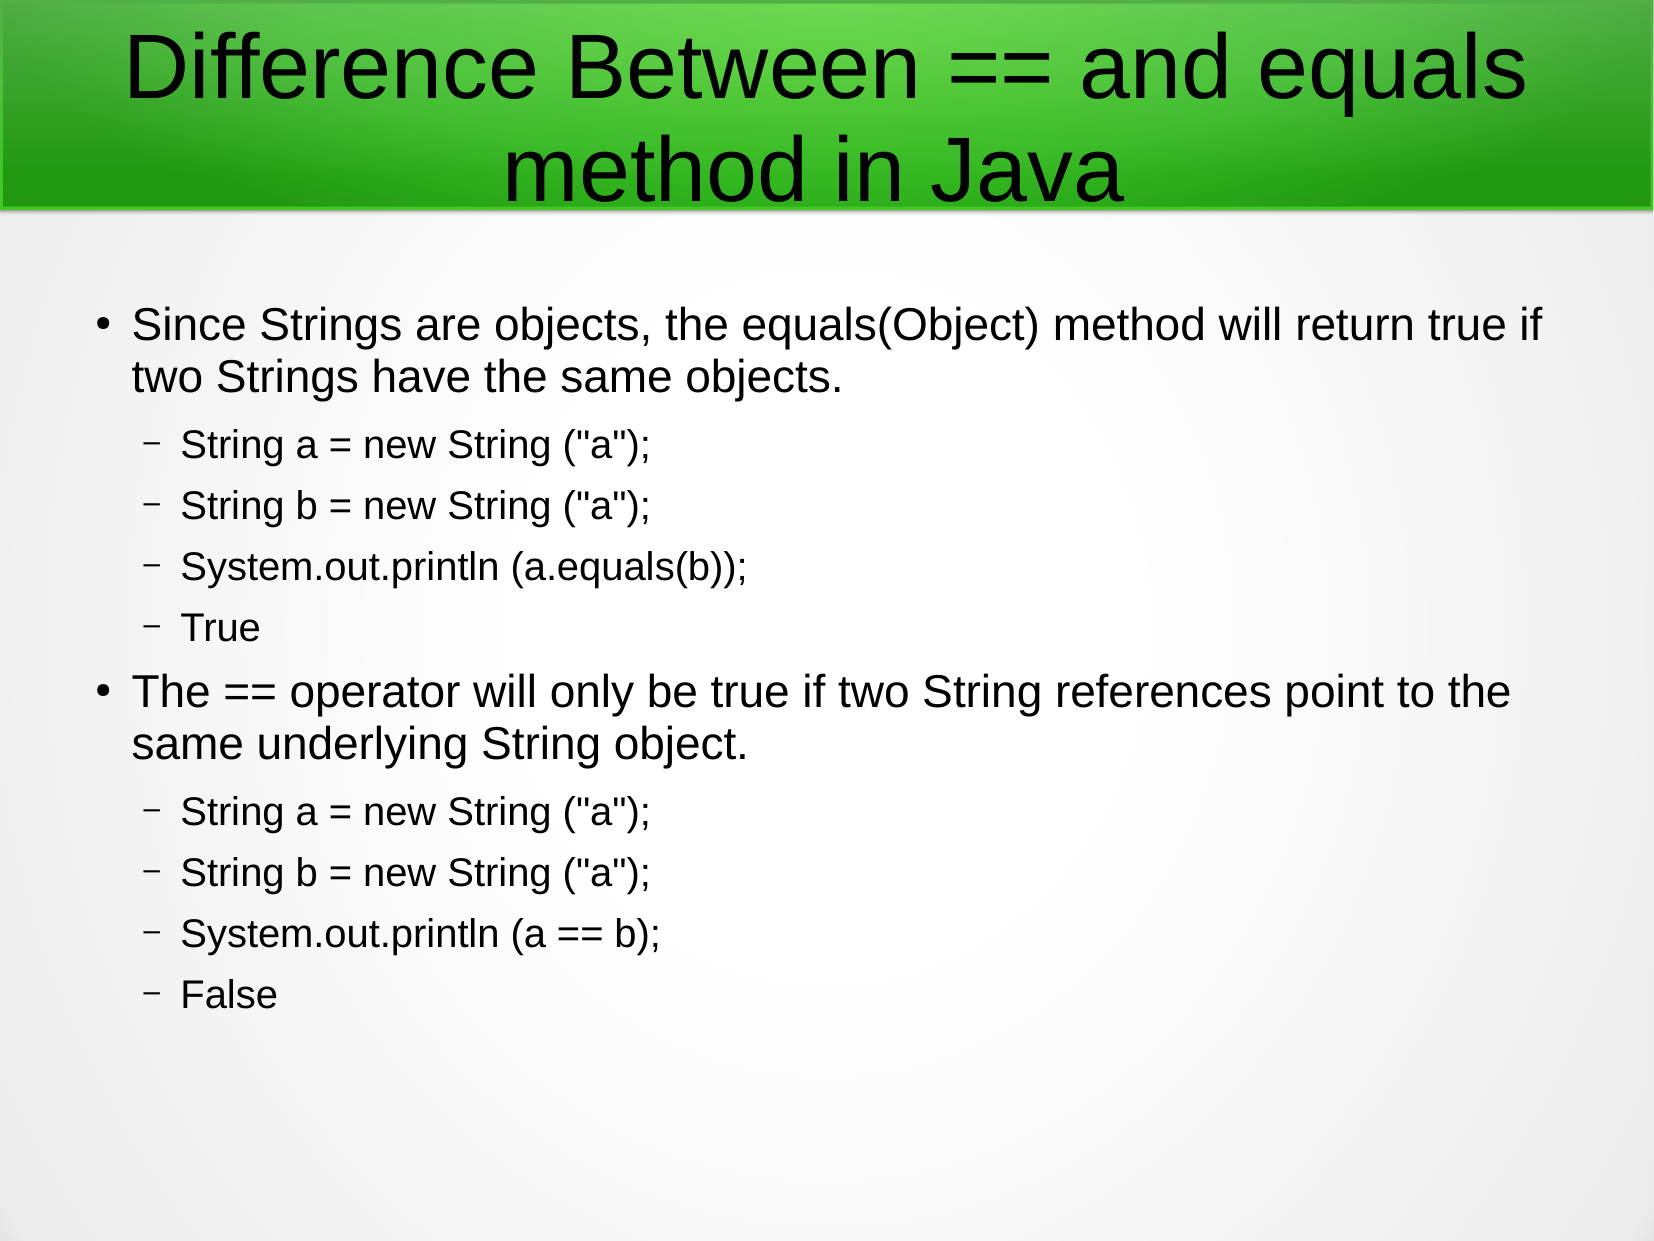

# Difference Between == and equals method in Java
Since Strings are objects, the equals(Object) method will return true if two Strings have the same objects.
String a = new String ("a");
String b = new String ("a");
System.out.println (a.equals(b));
True
The == operator will only be true if two String references point to the same underlying String object.
String a = new String ("a");
String b = new String ("a");
System.out.println (a == b);
False